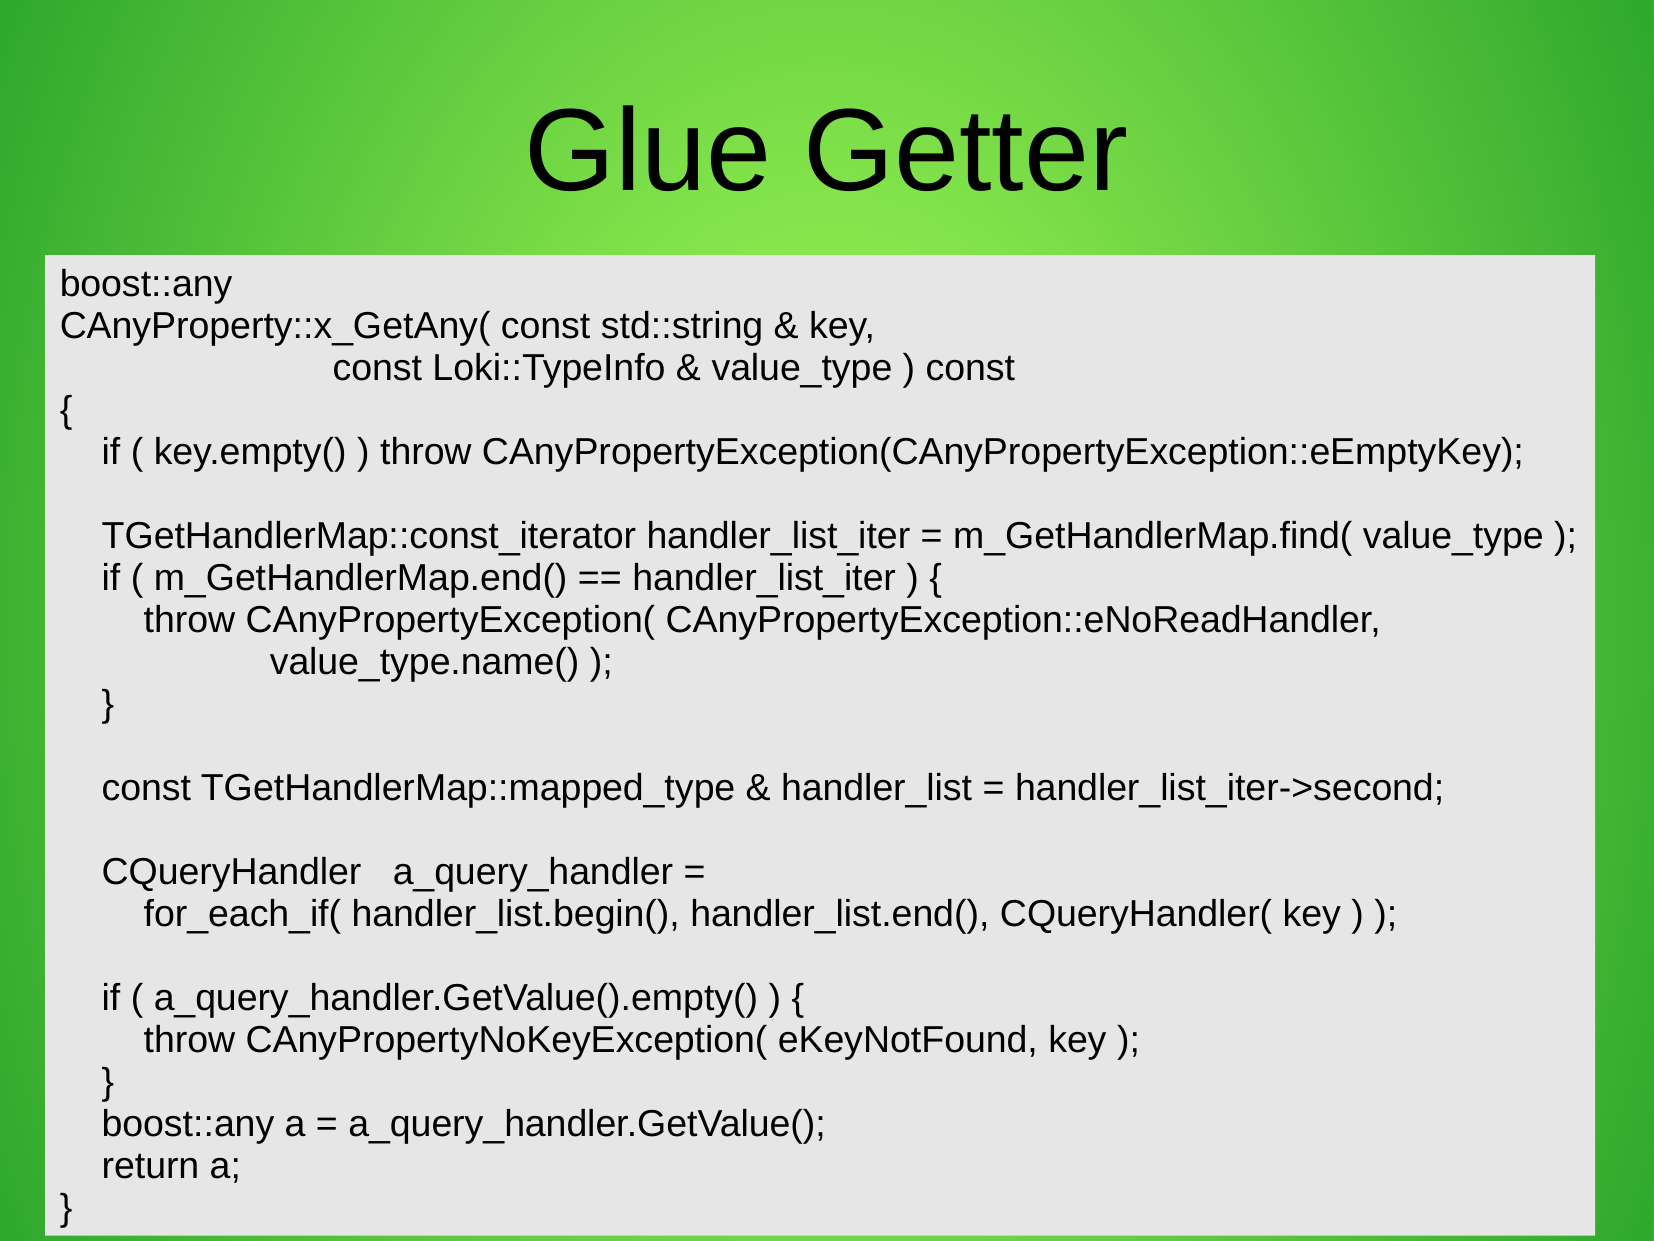

# Glue Getter
boost::any
CAnyProperty::x_GetAny( const std::string & key,
 const Loki::TypeInfo & value_type ) const
{
 if ( key.empty() ) throw CAnyPropertyException(CAnyPropertyException::eEmptyKey);
 TGetHandlerMap::const_iterator handler_list_iter = m_GetHandlerMap.find( value_type );
 if ( m_GetHandlerMap.end() == handler_list_iter ) {
 throw CAnyPropertyException( CAnyPropertyException::eNoReadHandler,
 value_type.name() );
 }
 const TGetHandlerMap::mapped_type & handler_list = handler_list_iter->second;
 CQueryHandler a_query_handler =
 for_each_if( handler_list.begin(), handler_list.end(), CQueryHandler( key ) );
 if ( a_query_handler.GetValue().empty() ) {
 throw CAnyPropertyNoKeyException( eKeyNotFound, key );
 }
 boost::any a = a_query_handler.GetValue();
 return a;
}